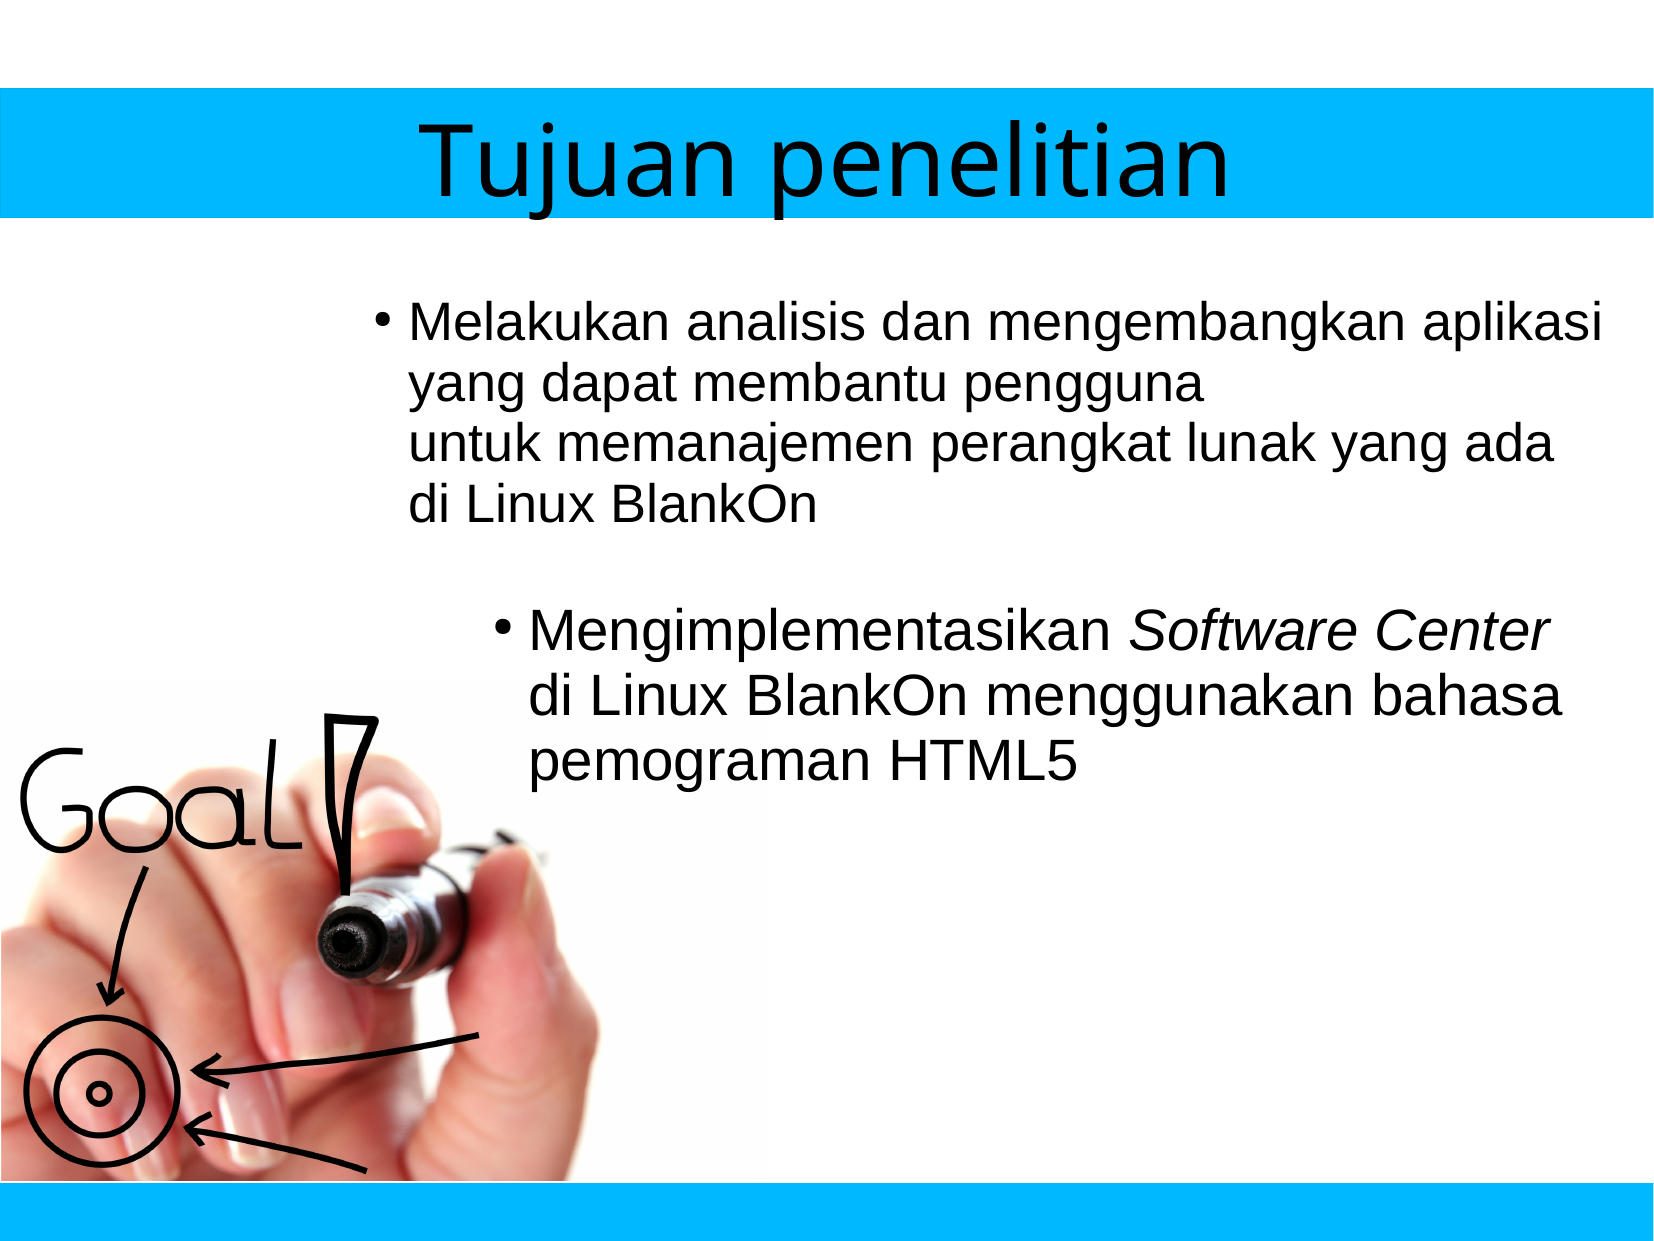

Tujuan penelitian
Melakukan analisis dan mengembangkan aplikasi
yang dapat membantu pengguna
untuk memanajemen perangkat lunak yang ada
di Linux BlankOn
Mengimplementasikan Software Center
di Linux BlankOn menggunakan bahasa
pemograman HTML5